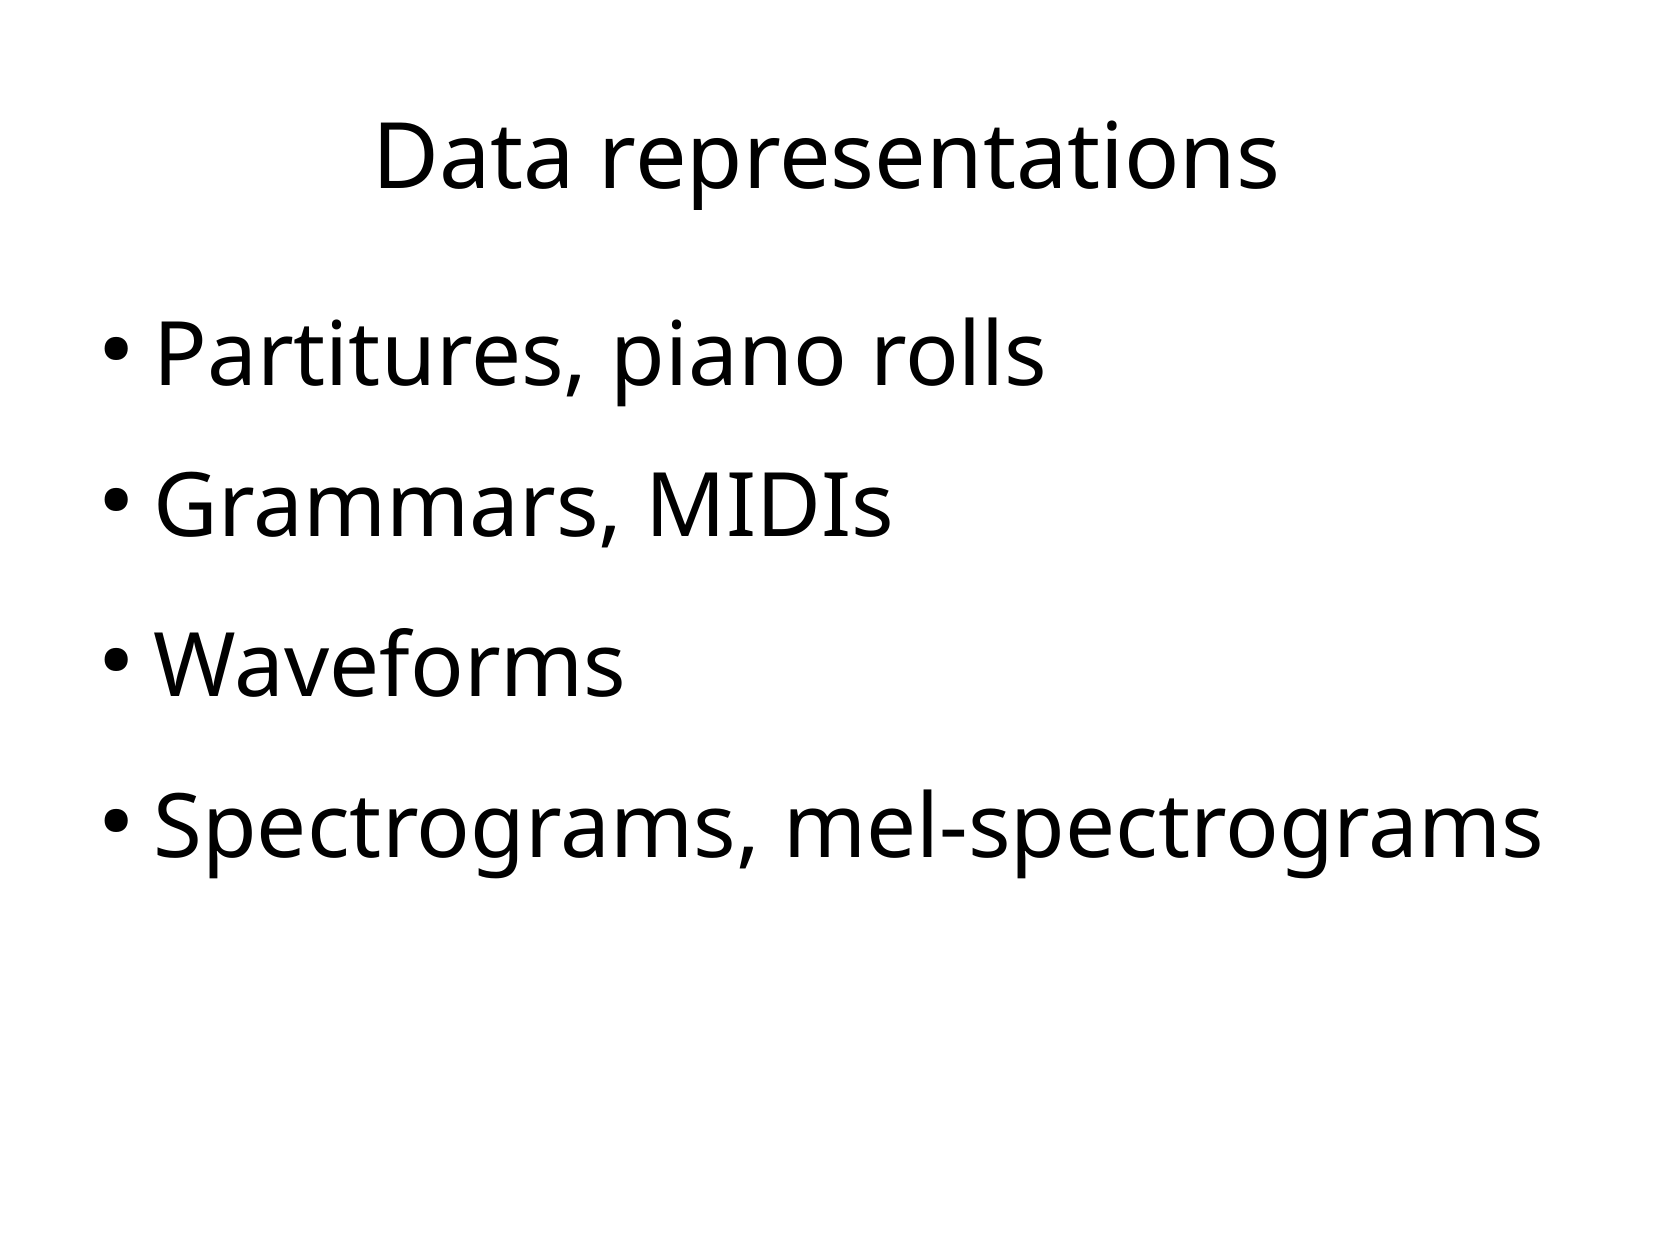

# Data representations
Partitures, piano rolls
Grammars, MIDIs
Waveforms
Spectrograms, mel-spectrograms